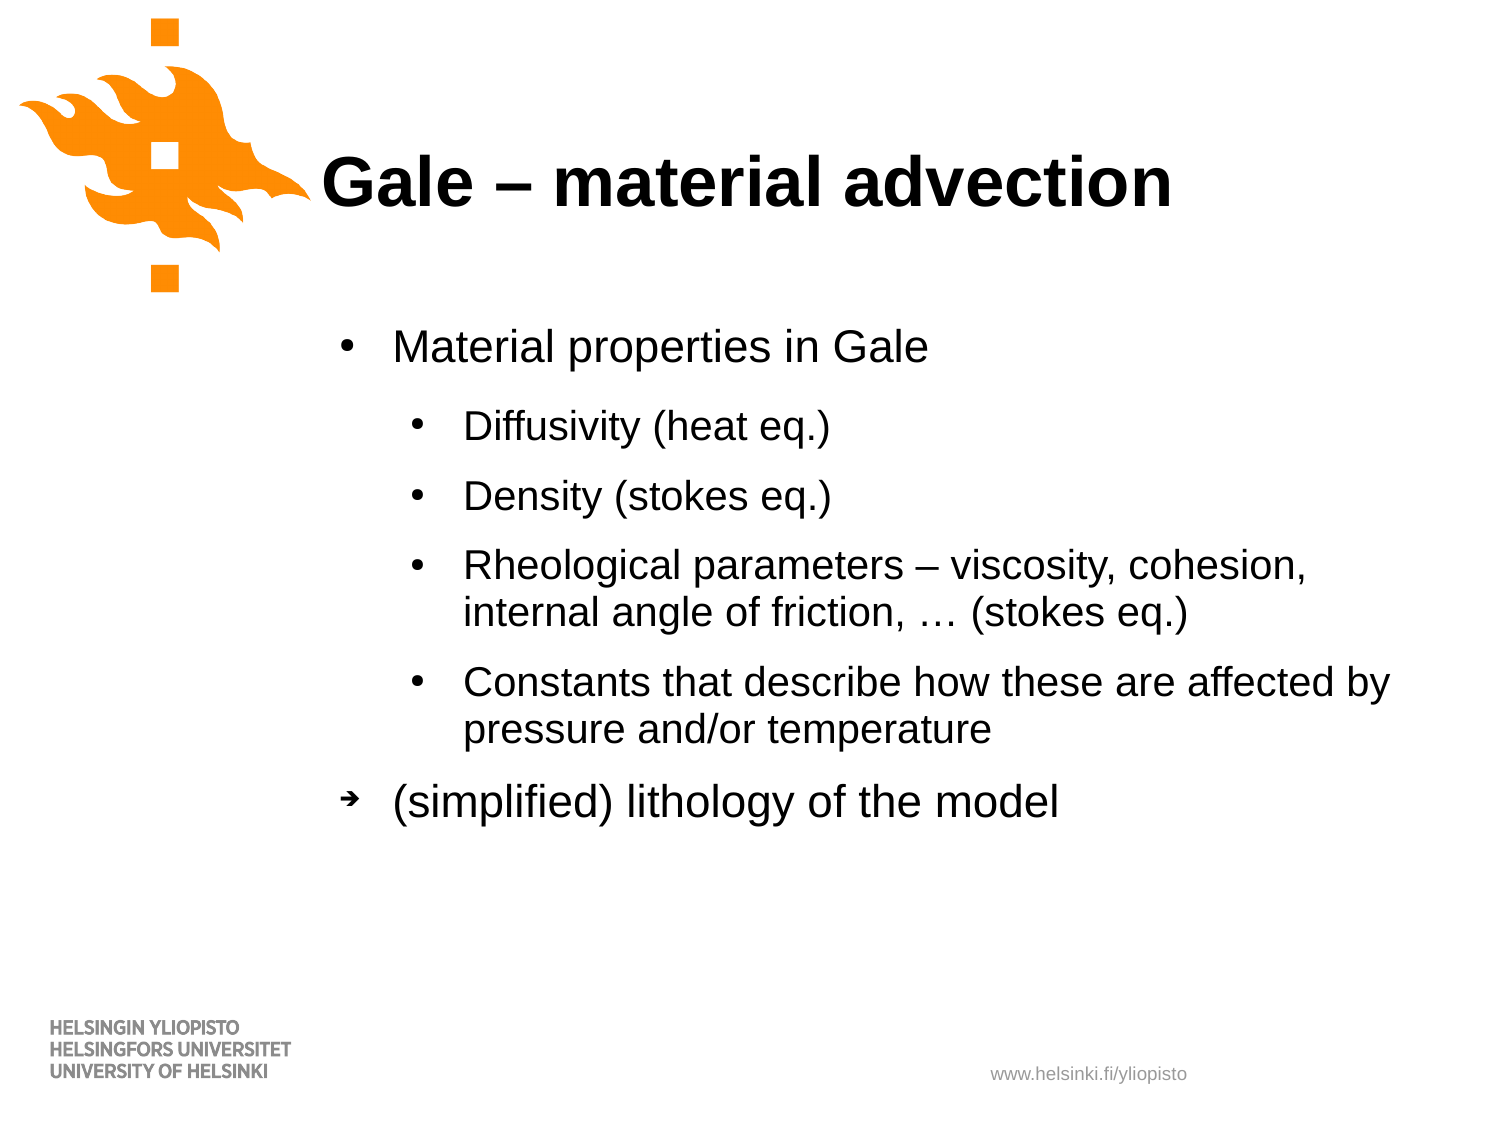

# Gale – material advection
Material properties in Gale
Diffusivity (heat eq.)
Density (stokes eq.)
Rheological parameters – viscosity, cohesion, internal angle of friction, … (stokes eq.)
Constants that describe how these are affected by pressure and/or temperature
(simplified) lithology of the model